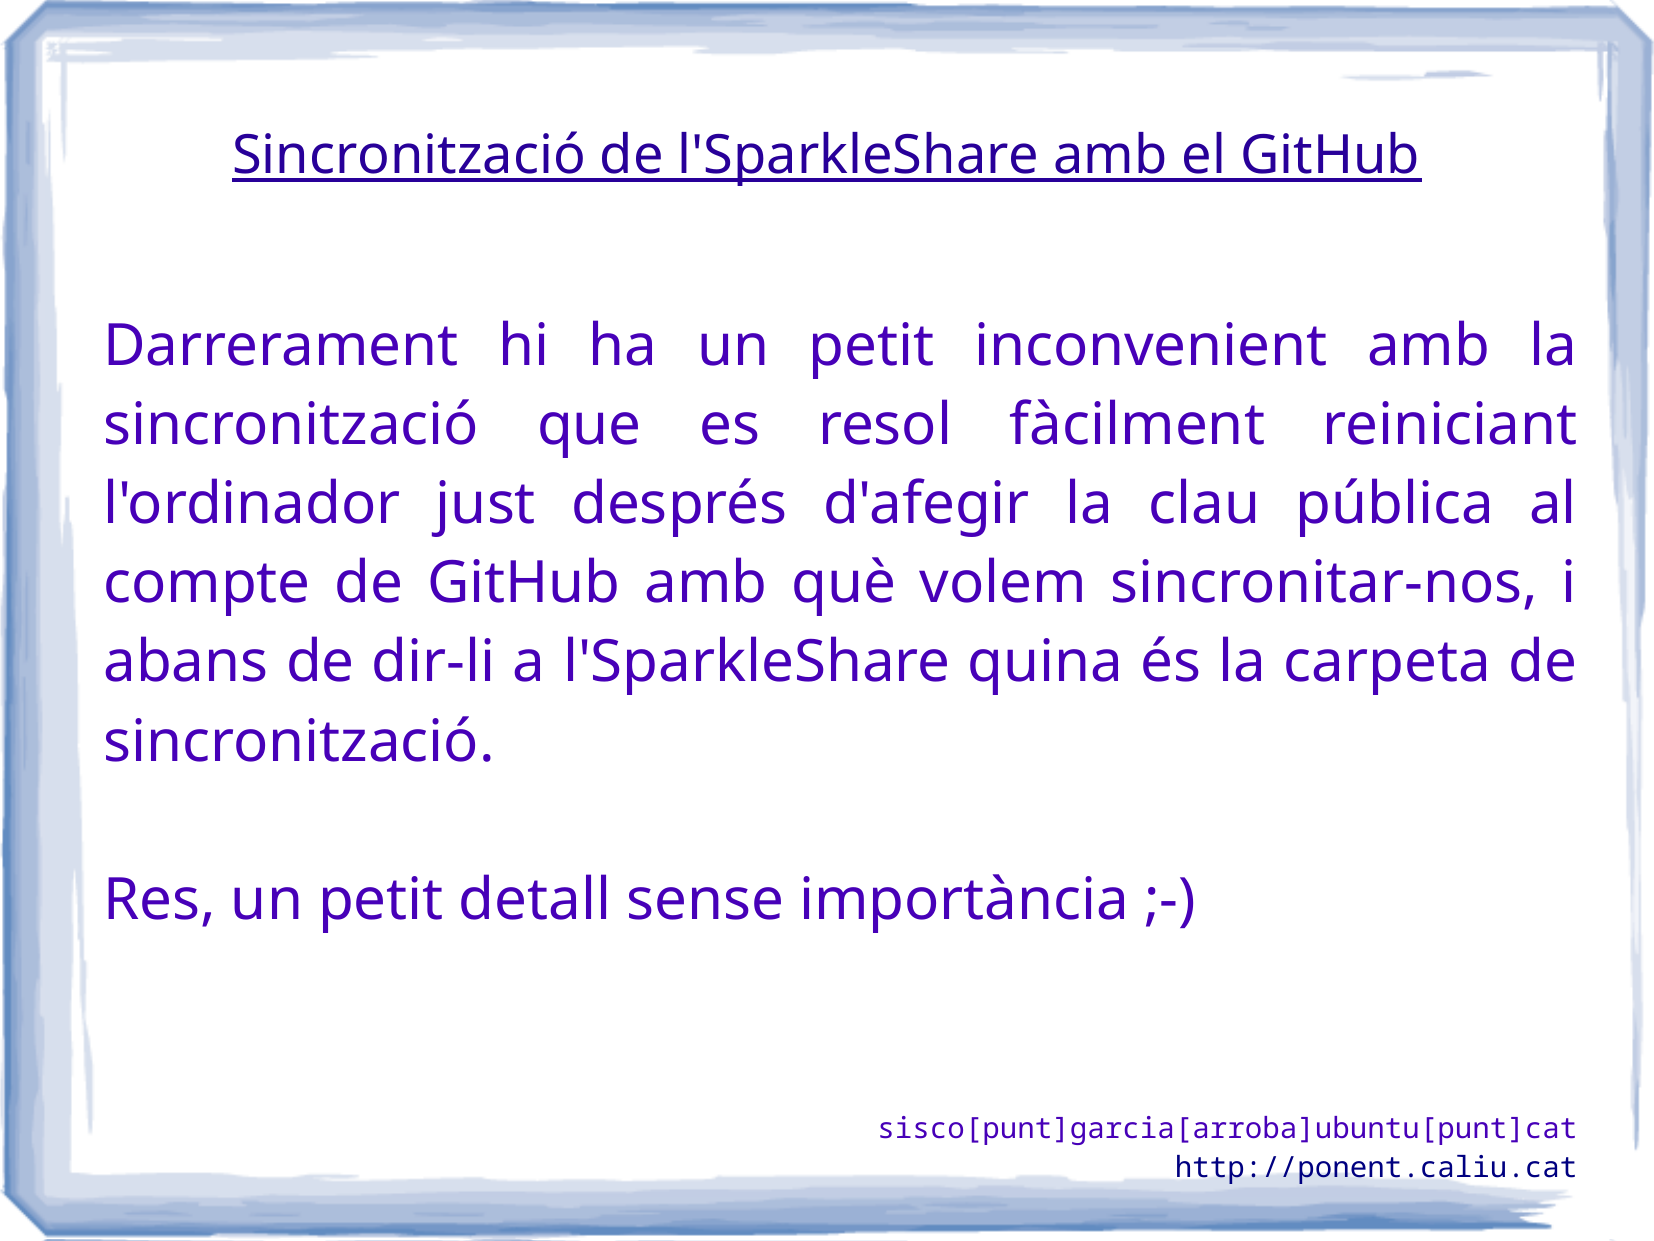

# Sincronització de l'SparkleShare amb el GitHub
Darrerament hi ha un petit inconvenient amb la sincronització que es resol fàcilment reiniciant l'ordinador just després d'afegir la clau pública al compte de GitHub amb què volem sincronitar-nos, i abans de dir-li a l'SparkleShare quina és la carpeta de sincronització.
Res, un petit detall sense importància ;-)
sisco[punt]garcia[arroba]ubuntu[punt]cat
http://ponent.caliu.cat